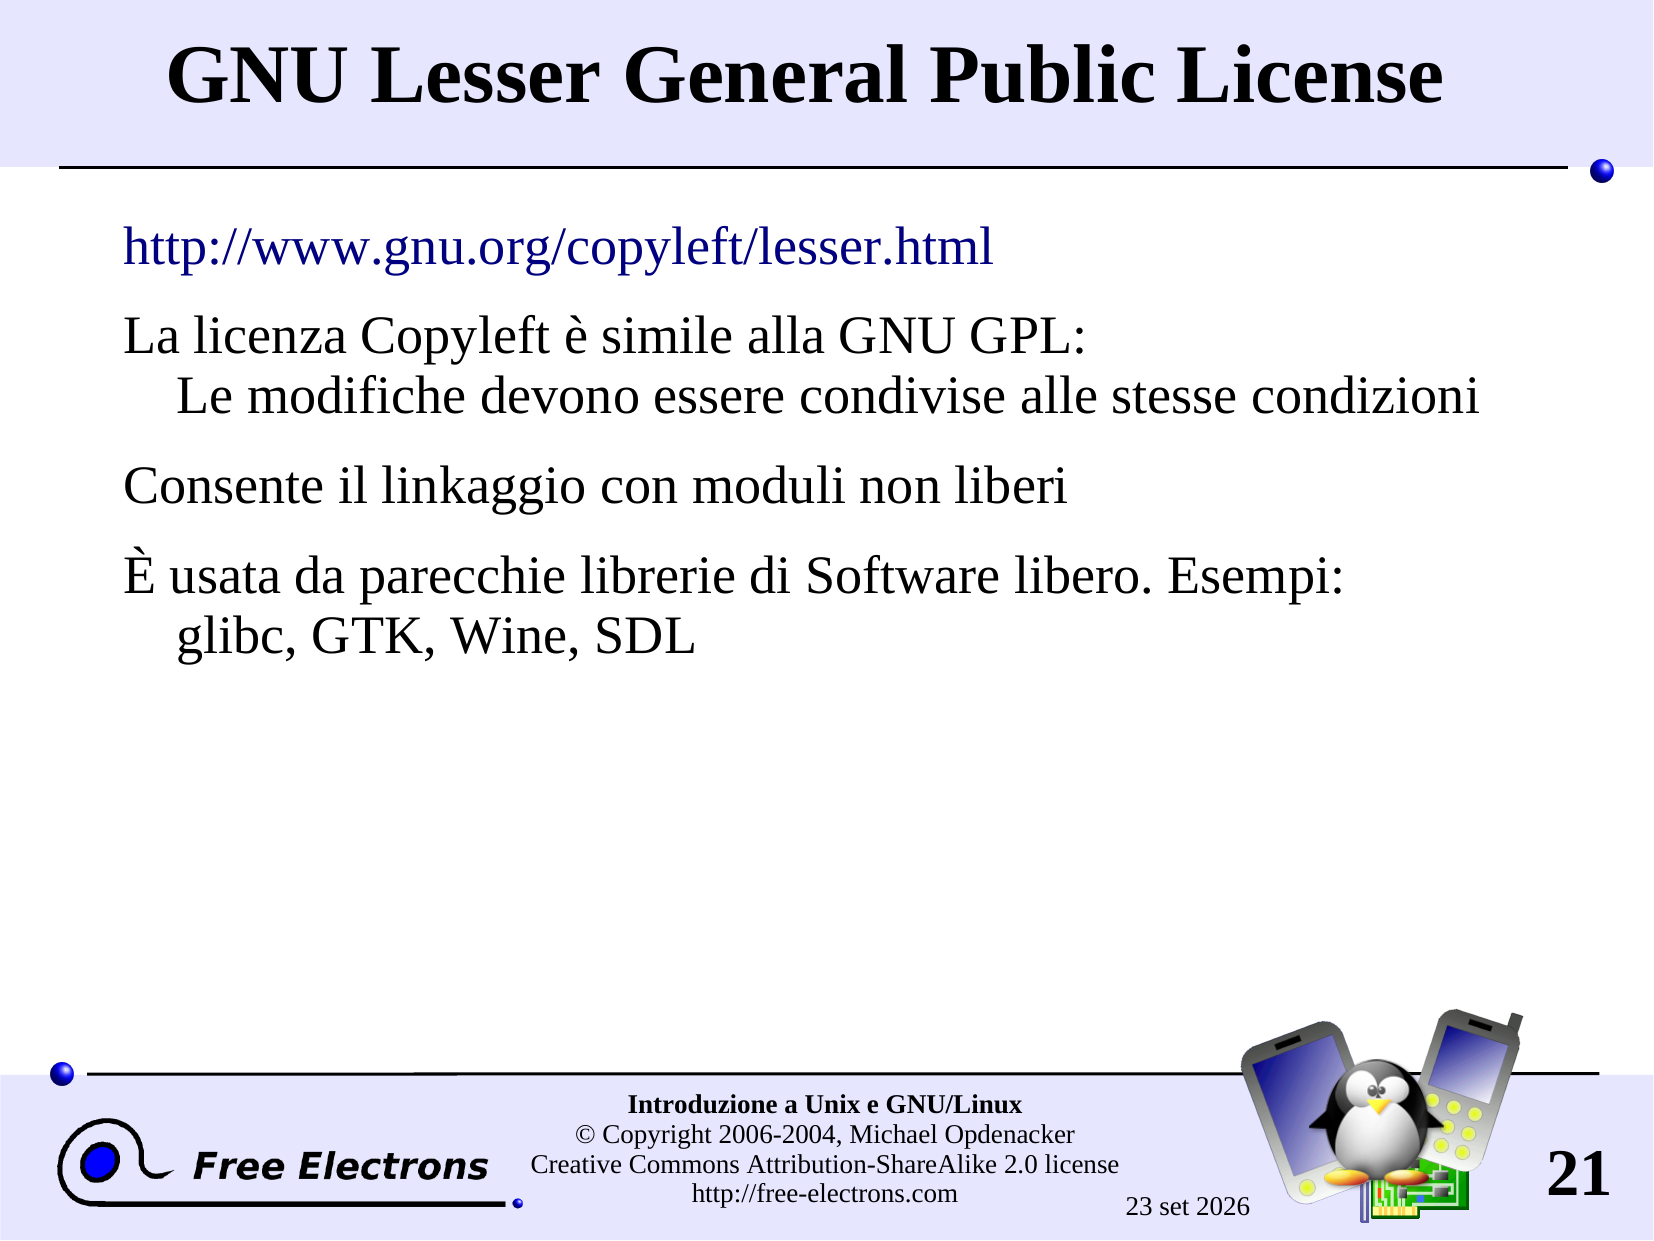

# GNU Lesser General Public License
http://www.gnu.org/copyleft/lesser.html
La licenza Copyleft è simile alla GNU GPL:
Le modifiche devono essere condivise alle stesse condizioni
Consente il linkaggio con moduli non liberi
È usata da parecchie librerie di Software libero. Esempi:
glibc, GTK, Wine, SDL